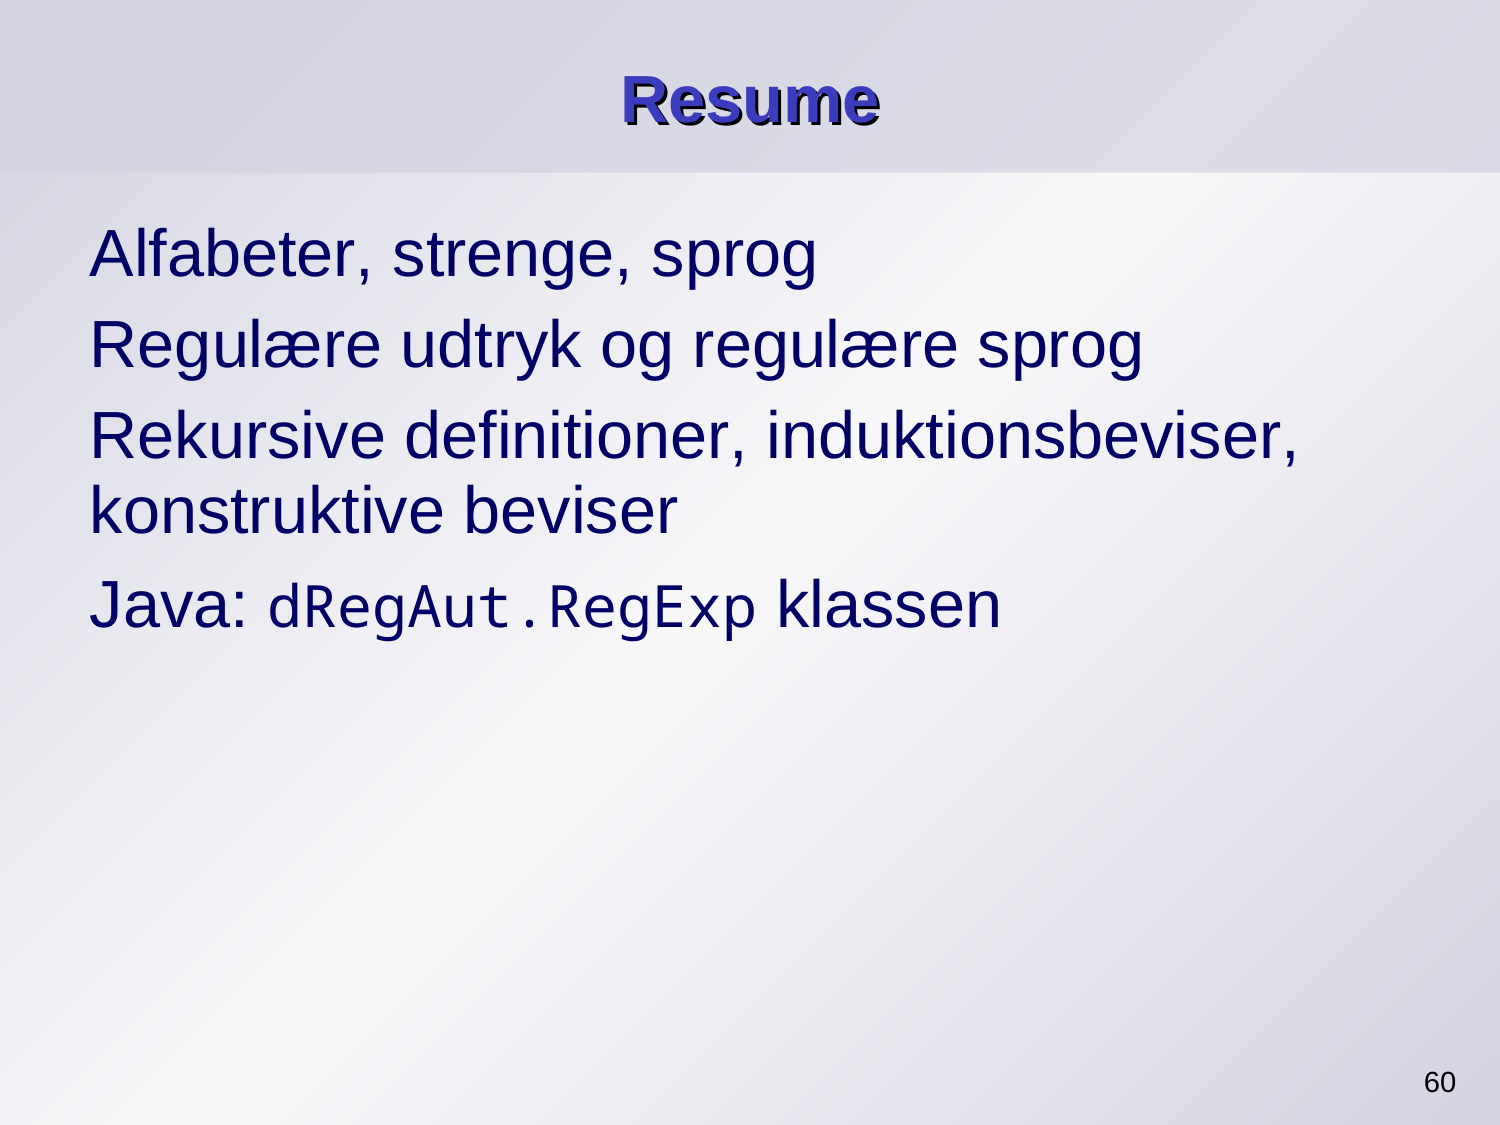

# Resume
Alfabeter, strenge, sprog
Regulære udtryk og regulære sprog
Rekursive definitioner, induktionsbeviser, konstruktive beviser
Java: dRegAut.RegExp klassen
60